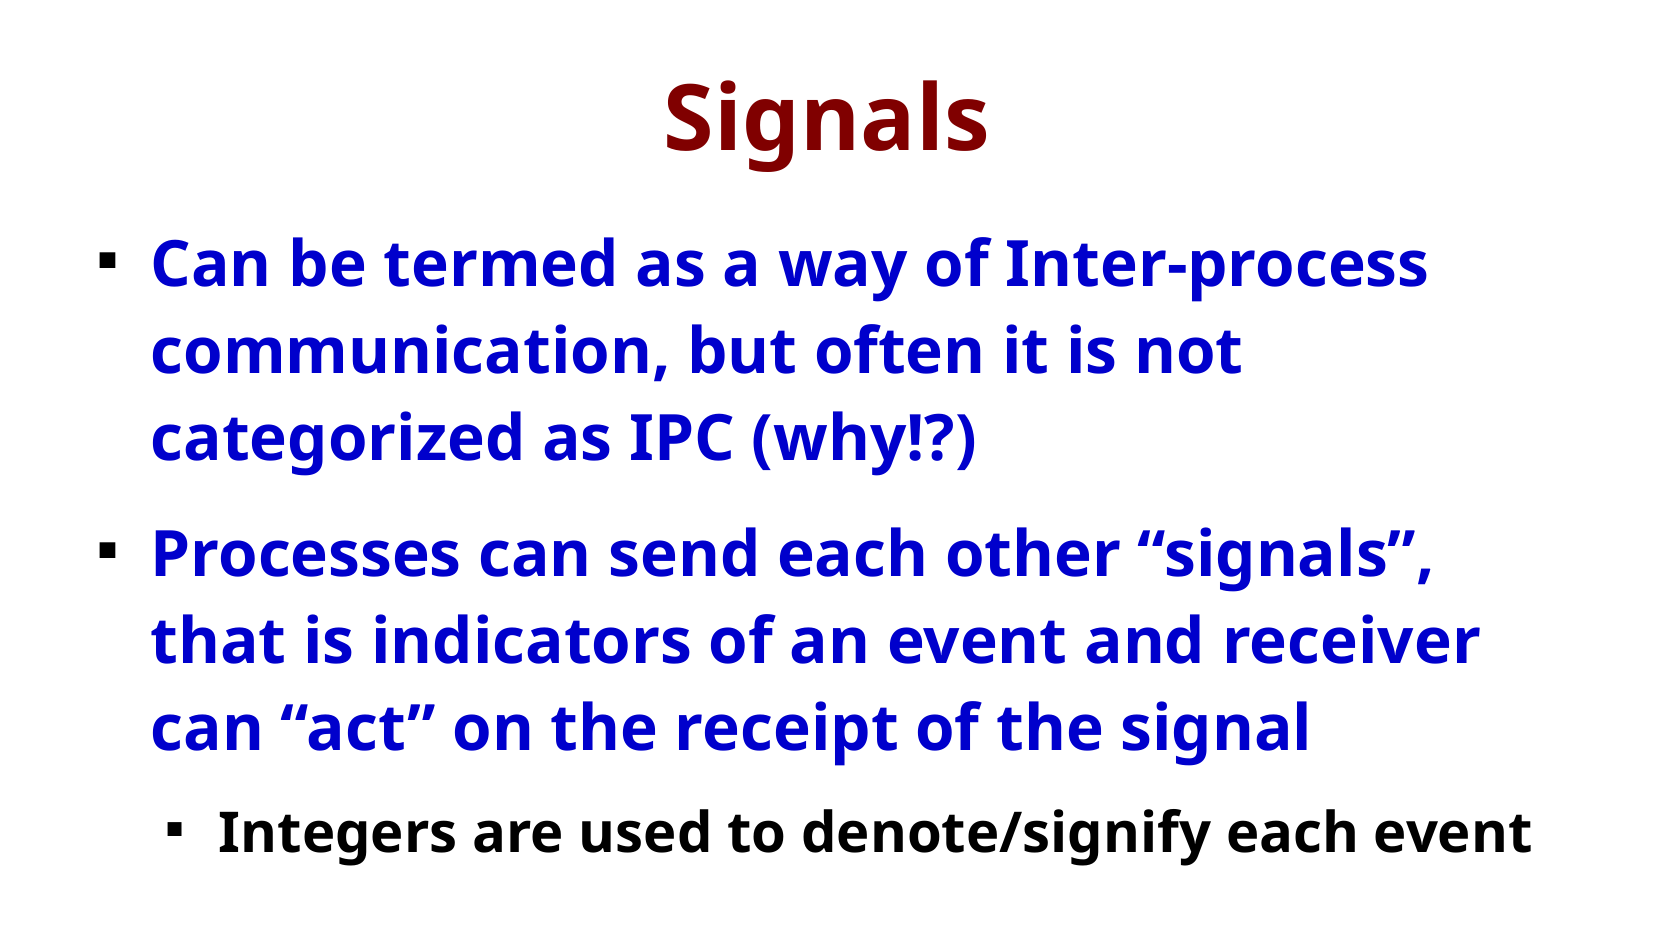

# Signals
Can be termed as a way of Inter-process communication, but often it is not categorized as IPC (why!?)
Processes can send each other “signals”, that is indicators of an event and receiver can “act” on the receipt of the signal
Integers are used to denote/signify each event